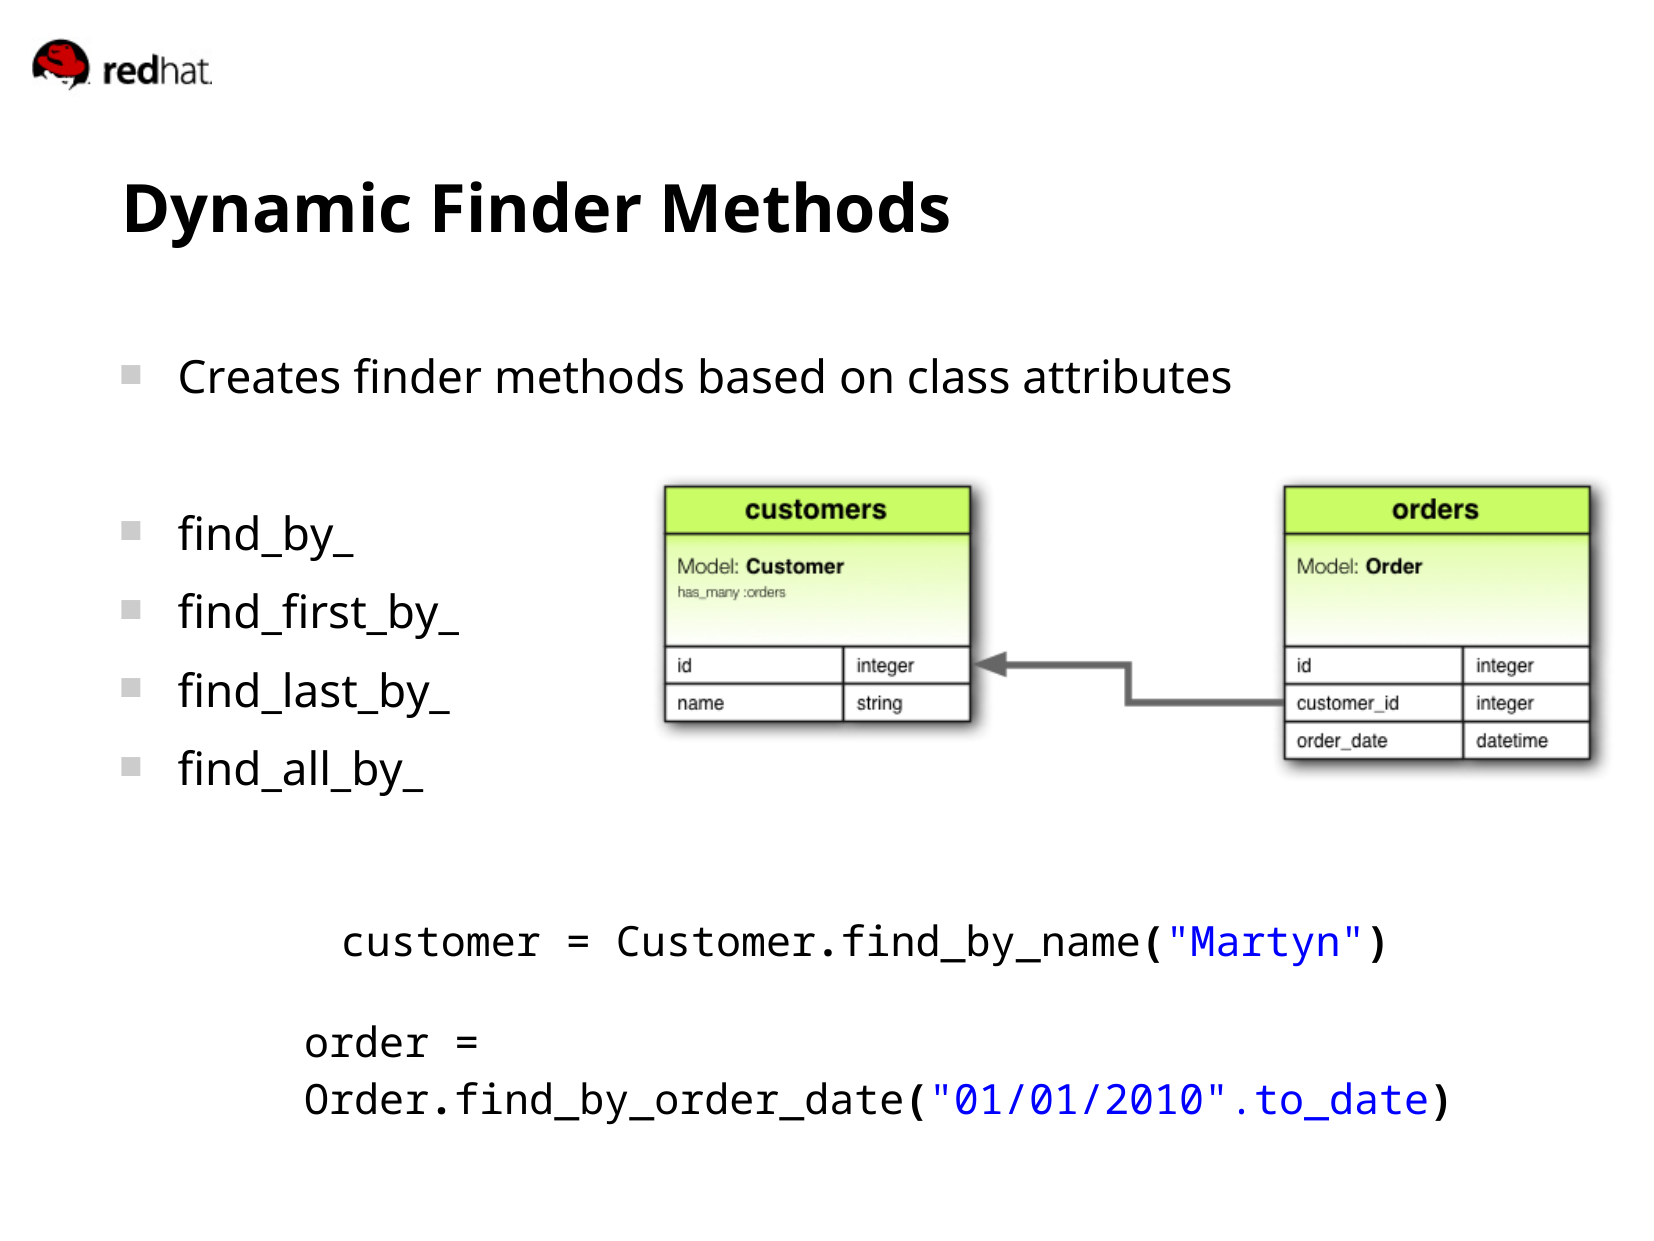

# Dynamic Finder Methods
Creates finder methods based on class attributes
find_by_
find_first_by_
find_last_by_
find_all_by_
customer = Customer.find_by_name("Martyn")
order = Order.find_by_order_date("01/01/2010".to_date)